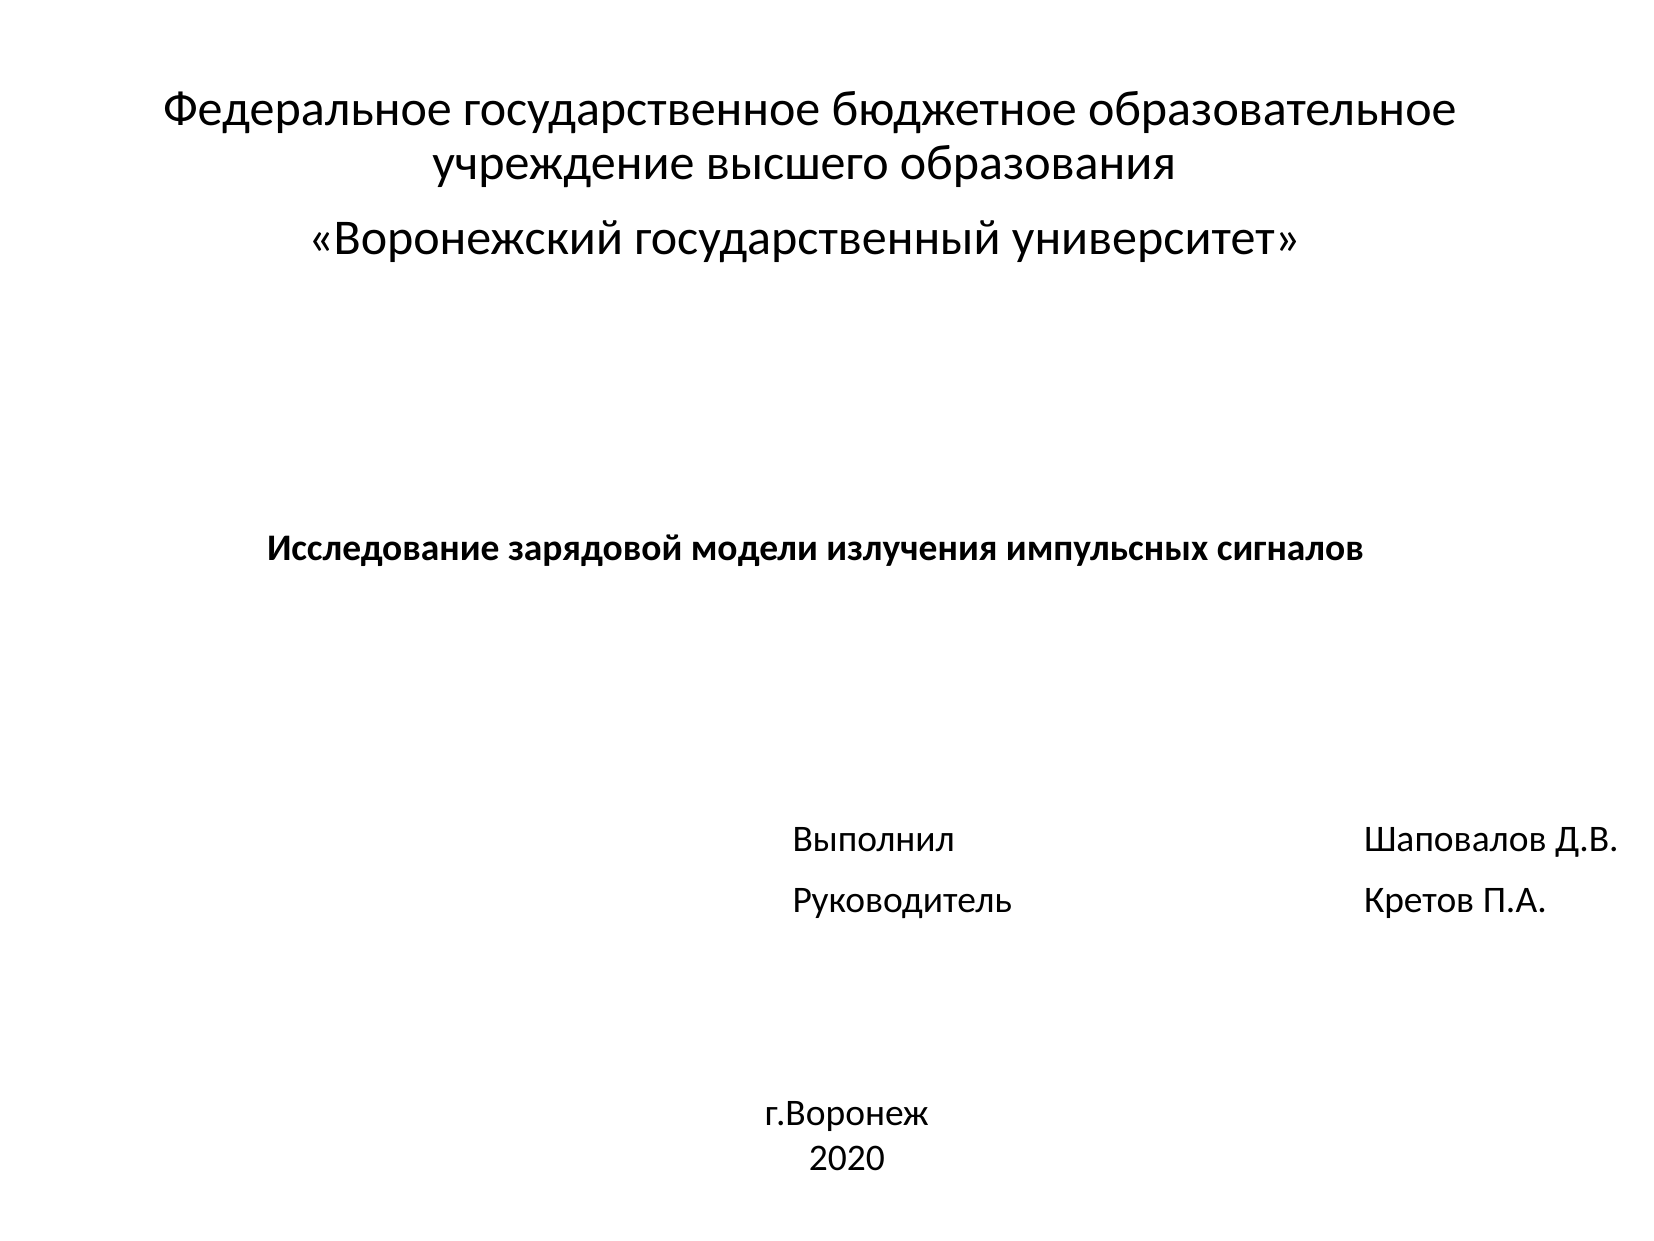

Федеральное государственное бюджетное образовательное учреждение высшего образования
«Воронежский государственный университет»
Исследование зарядовой модели излучения импульсных сигналов
| Выполнил | | Шаповалов Д.В. |
| --- | --- | --- |
| Руководитель | | Кретов П.А. |
г.Воронеж
2020